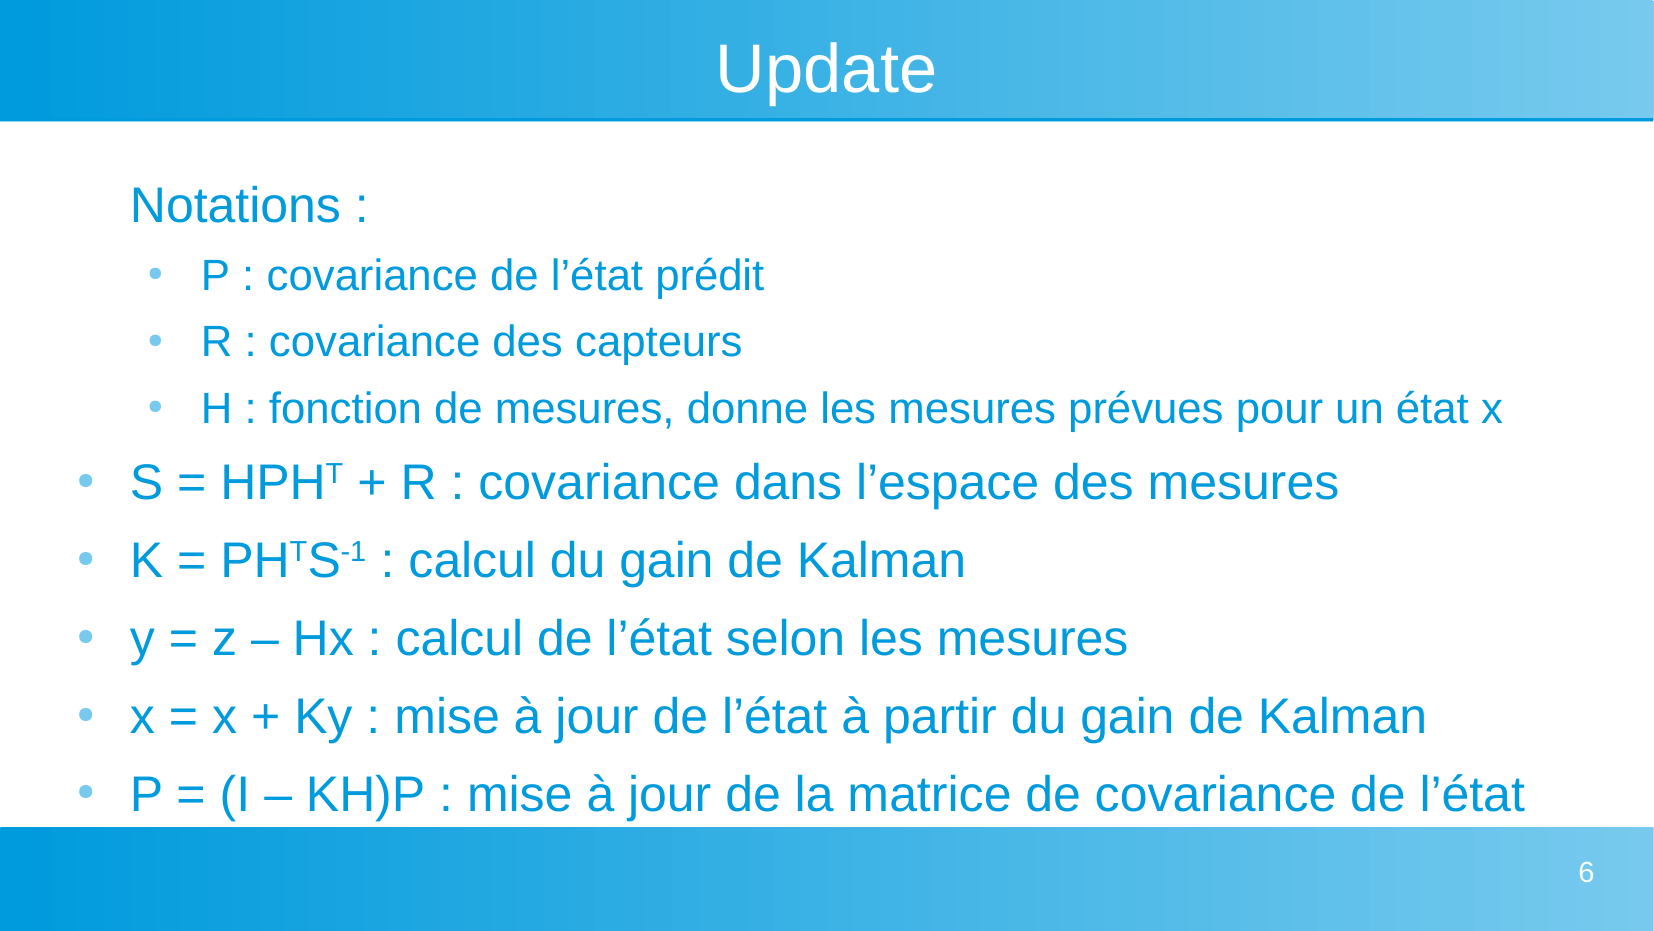

# Update
Notations :
P : covariance de l’état prédit
R : covariance des capteurs
H : fonction de mesures, donne les mesures prévues pour un état x
S = HPHT + R : covariance dans l’espace des mesures
K = PHTS-1 : calcul du gain de Kalman
y = z – Hx : calcul de l’état selon les mesures
x = x + Ky : mise à jour de l’état à partir du gain de Kalman
P = (I – KH)P : mise à jour de la matrice de covariance de l’état
6